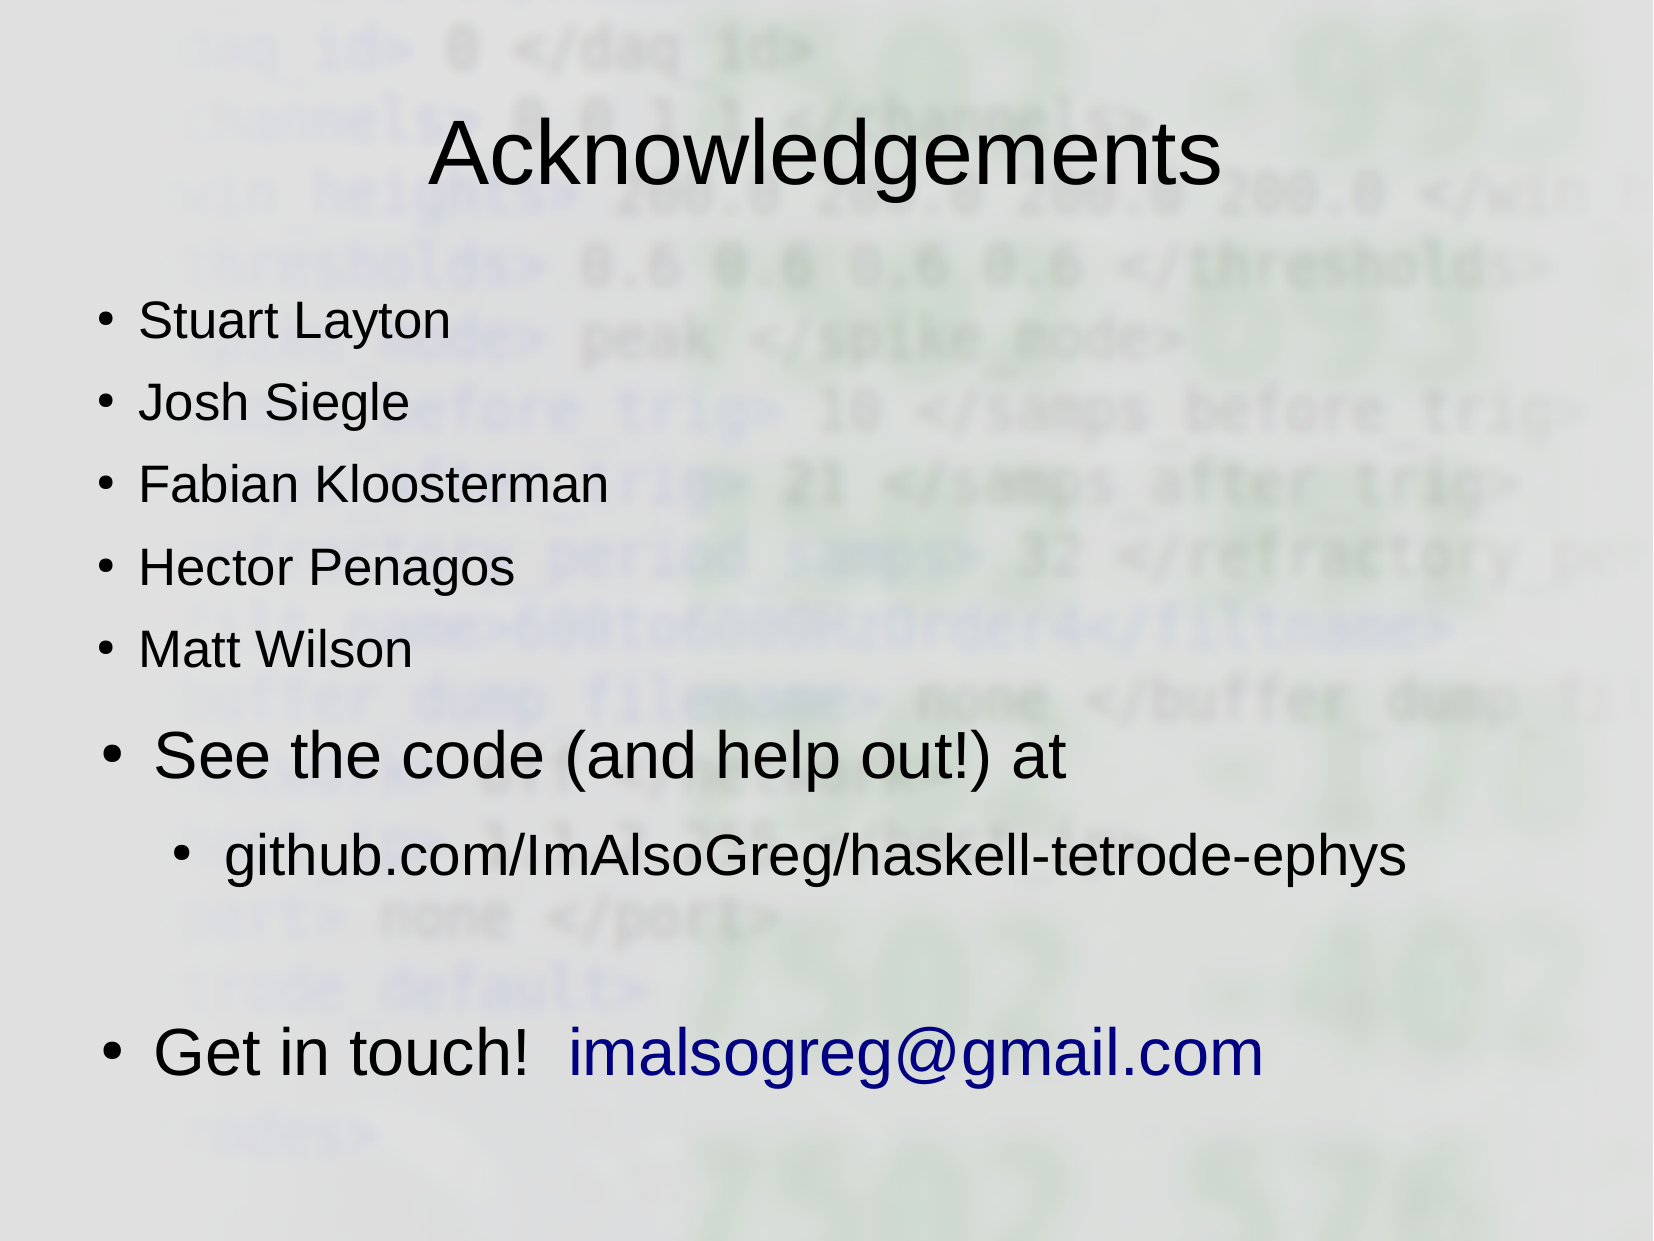

# Acknowledgements
Stuart Layton
Josh Siegle
Fabian Kloosterman
Hector Penagos
Matt Wilson
See the code (and help out!) at
github.com/ImAlsoGreg/haskell-tetrode-ephys
Get in touch! imalsogreg@gmail.com